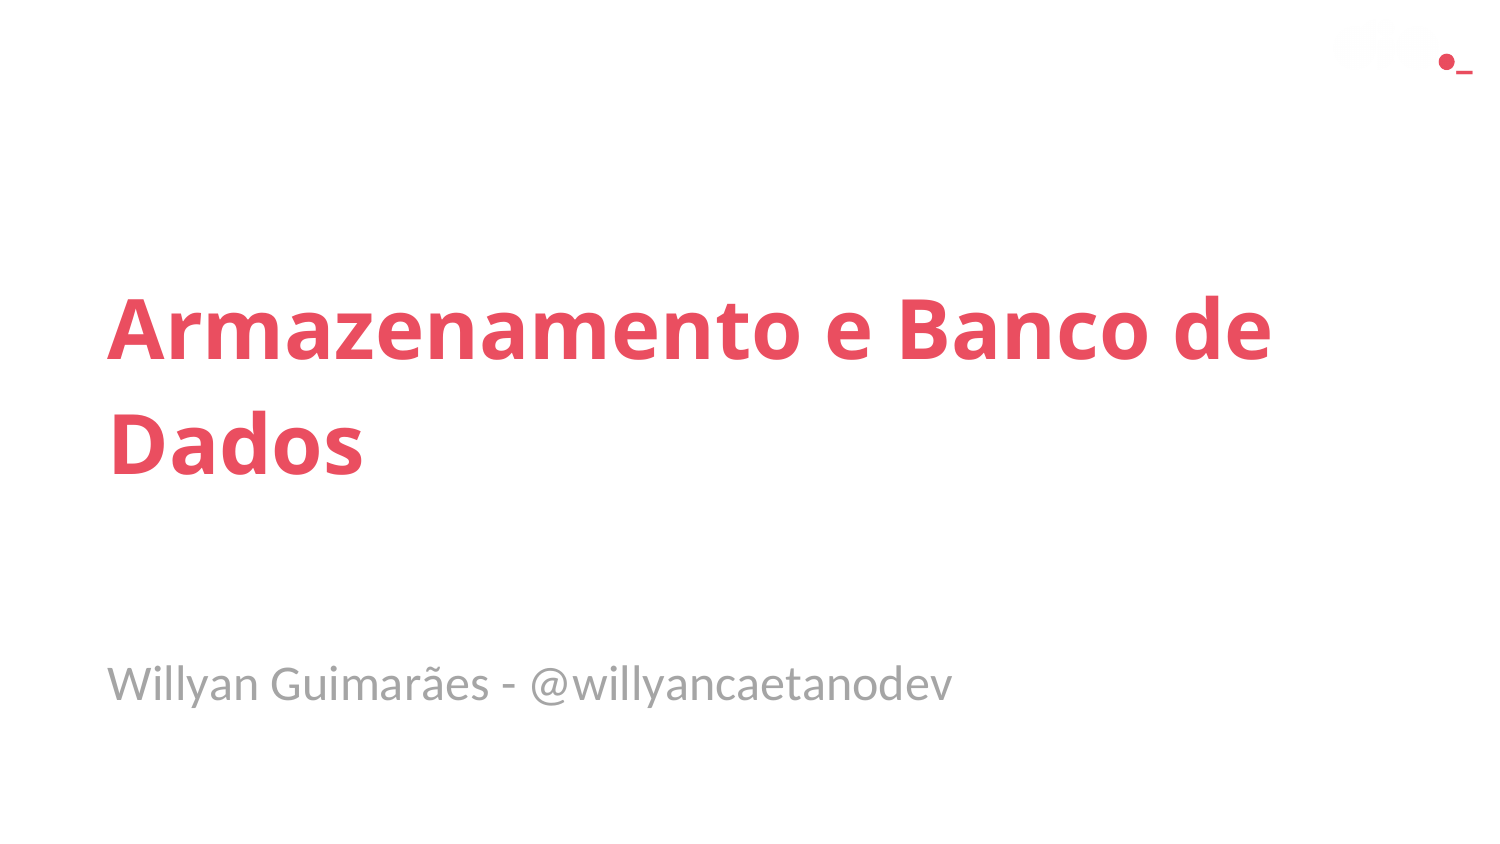

Armazenamento e Banco de Dados
Willyan Guimarães - @willyancaetanodev